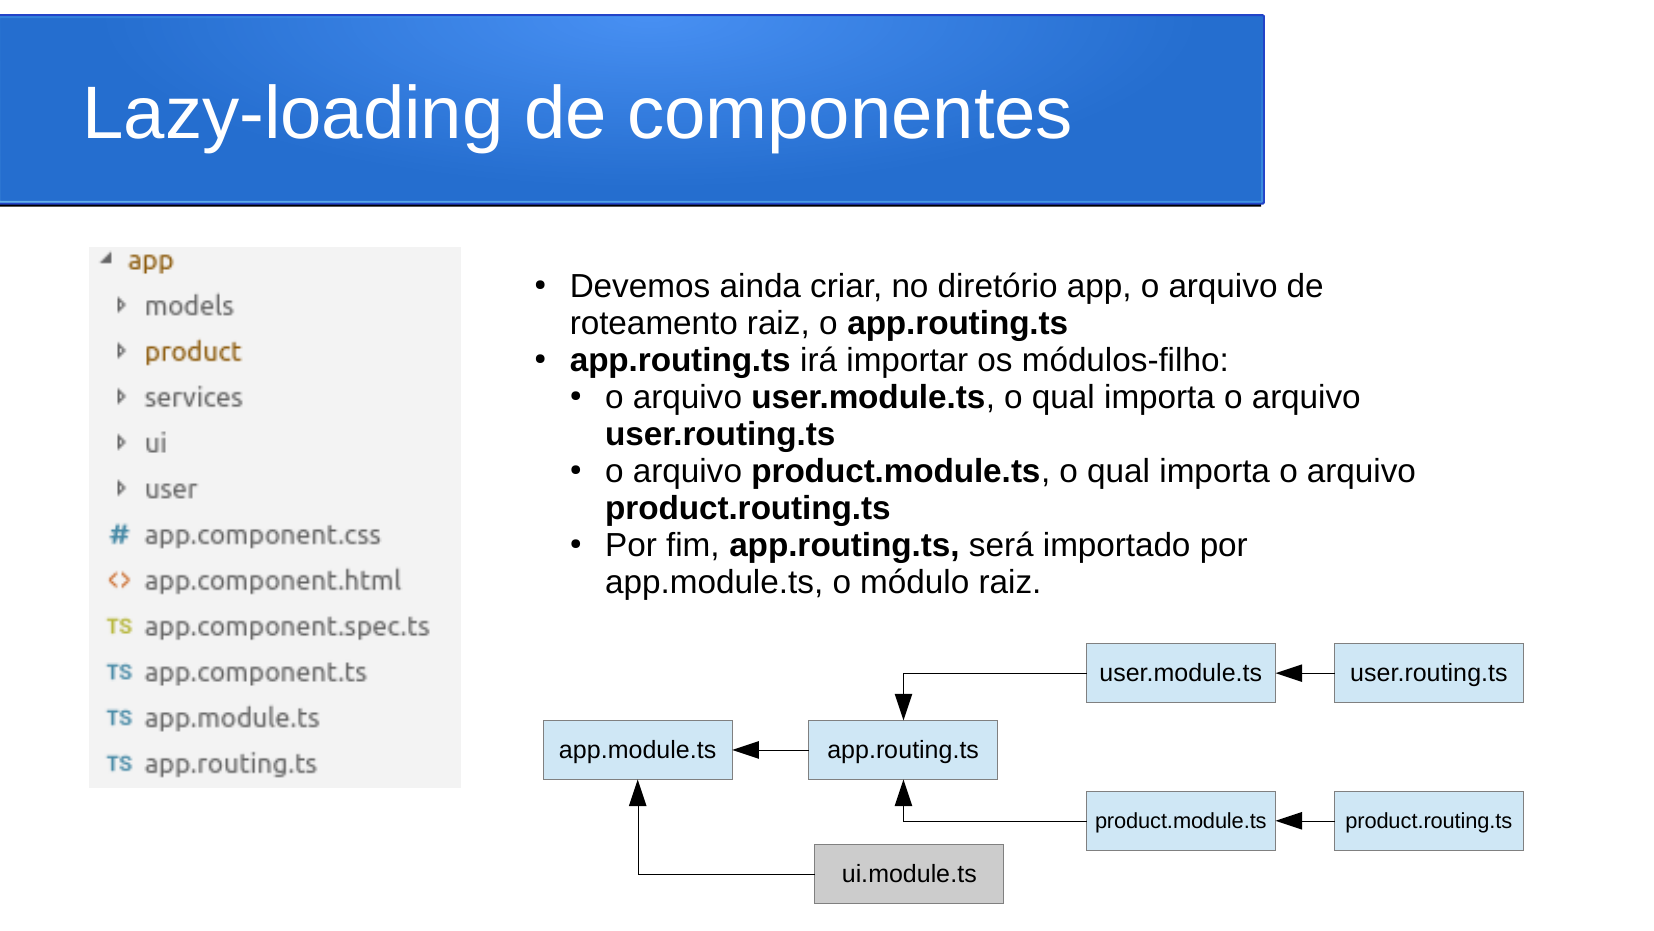

# Lazy-loading de componentes
Devemos ainda criar, no diretório app, o arquivo de roteamento raiz, o app.routing.ts
app.routing.ts irá importar os módulos-filho:
o arquivo user.module.ts, o qual importa o arquivo user.routing.ts
o arquivo product.module.ts, o qual importa o arquivo product.routing.ts
Por fim, app.routing.ts, será importado por app.module.ts, o módulo raiz.
user.module.ts
user.routing.ts
app.module.ts
app.routing.ts
product.module.ts
product.routing.ts
ui.module.ts